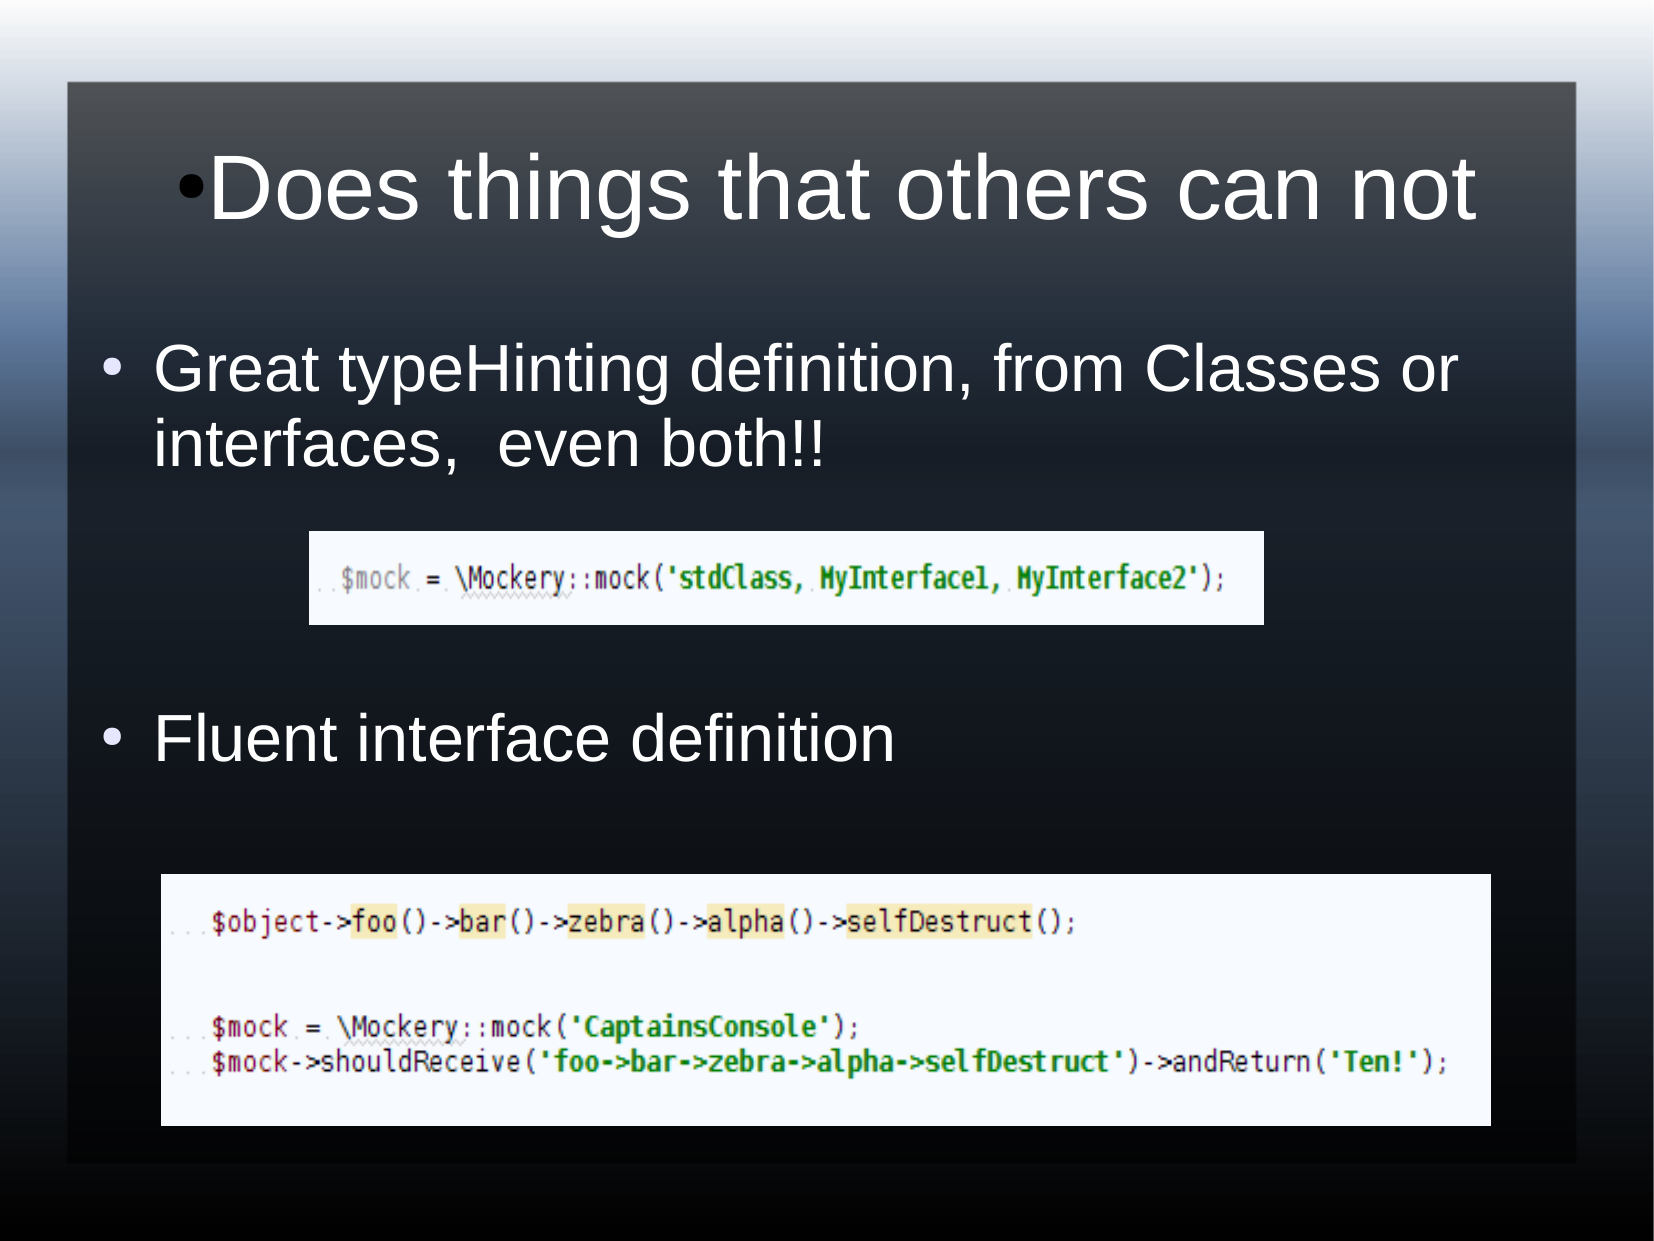

# Does things that others can not
Great typeHinting definition, from Classes or interfaces, even both!!
Fluent interface definition